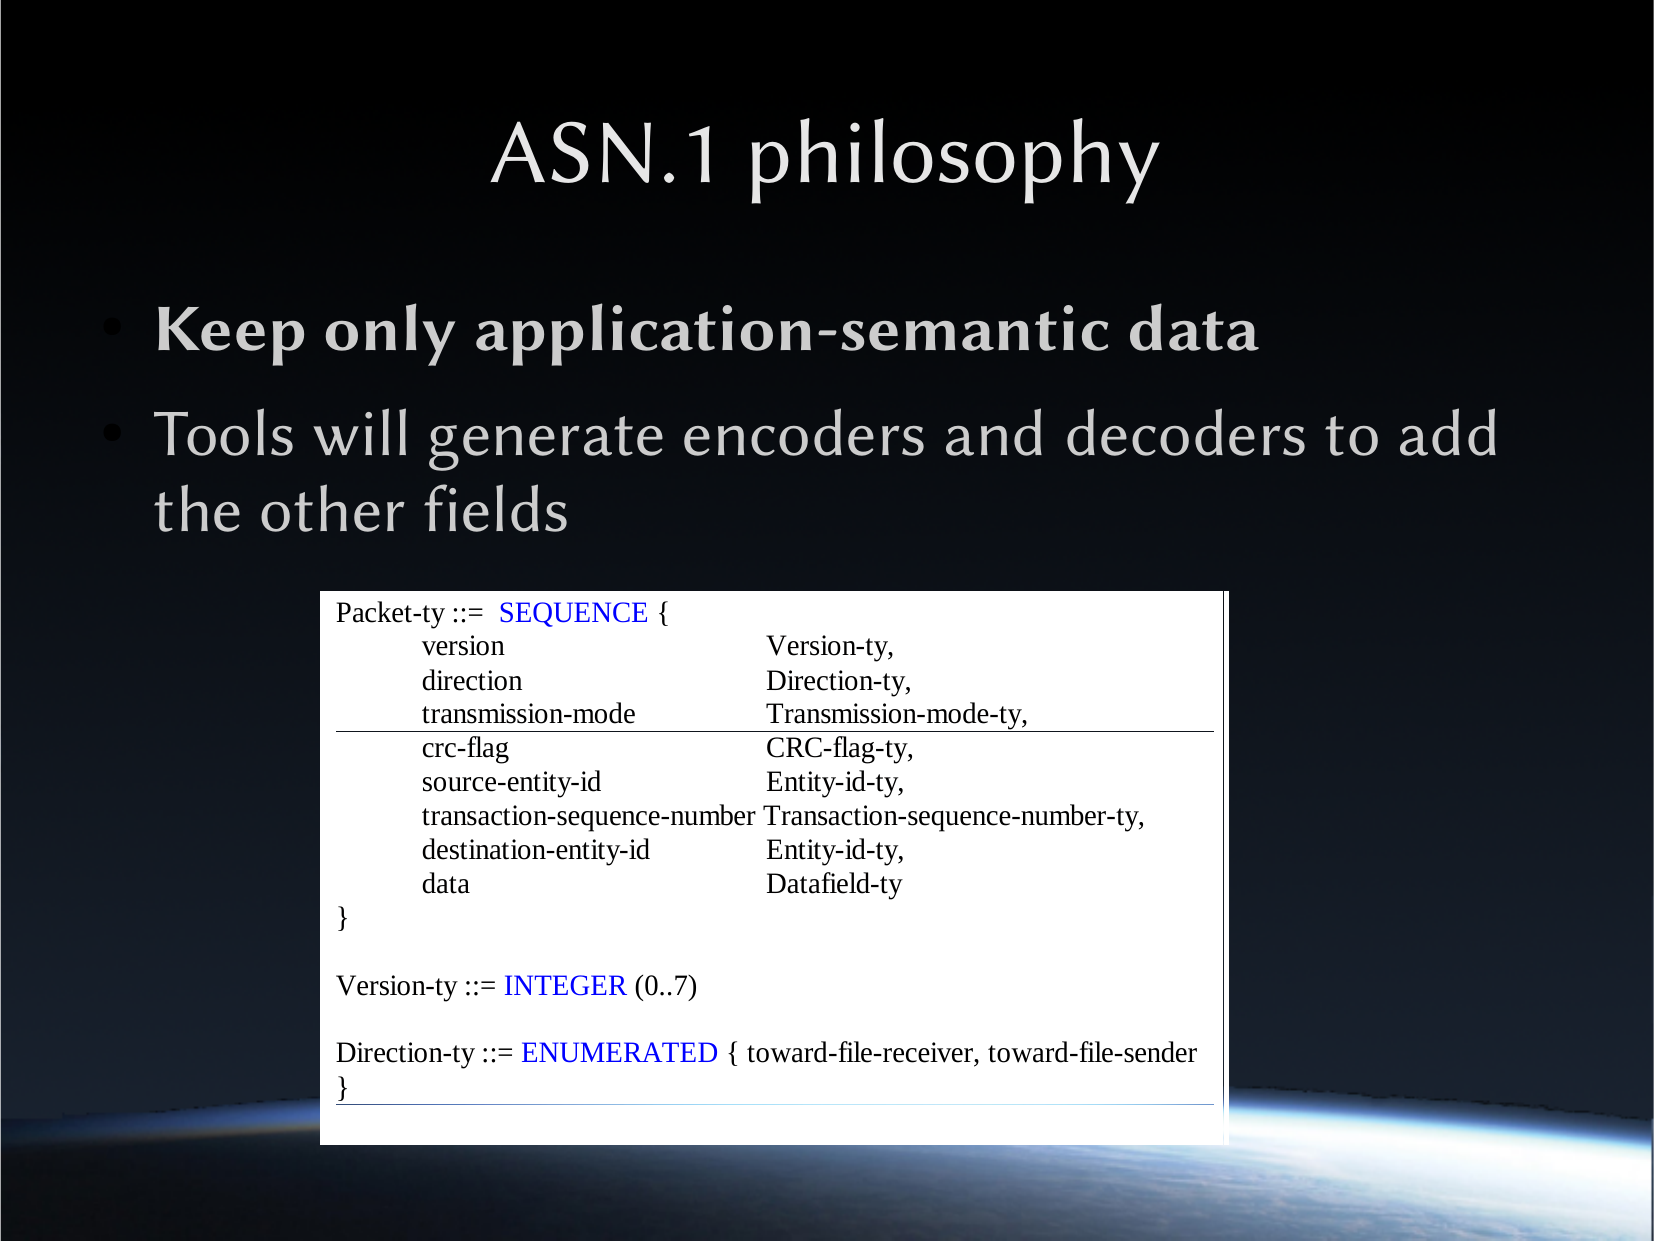

# ASN.1 philosophy
Keep only application-semantic data
Tools will generate encoders and decoders to add the other fields